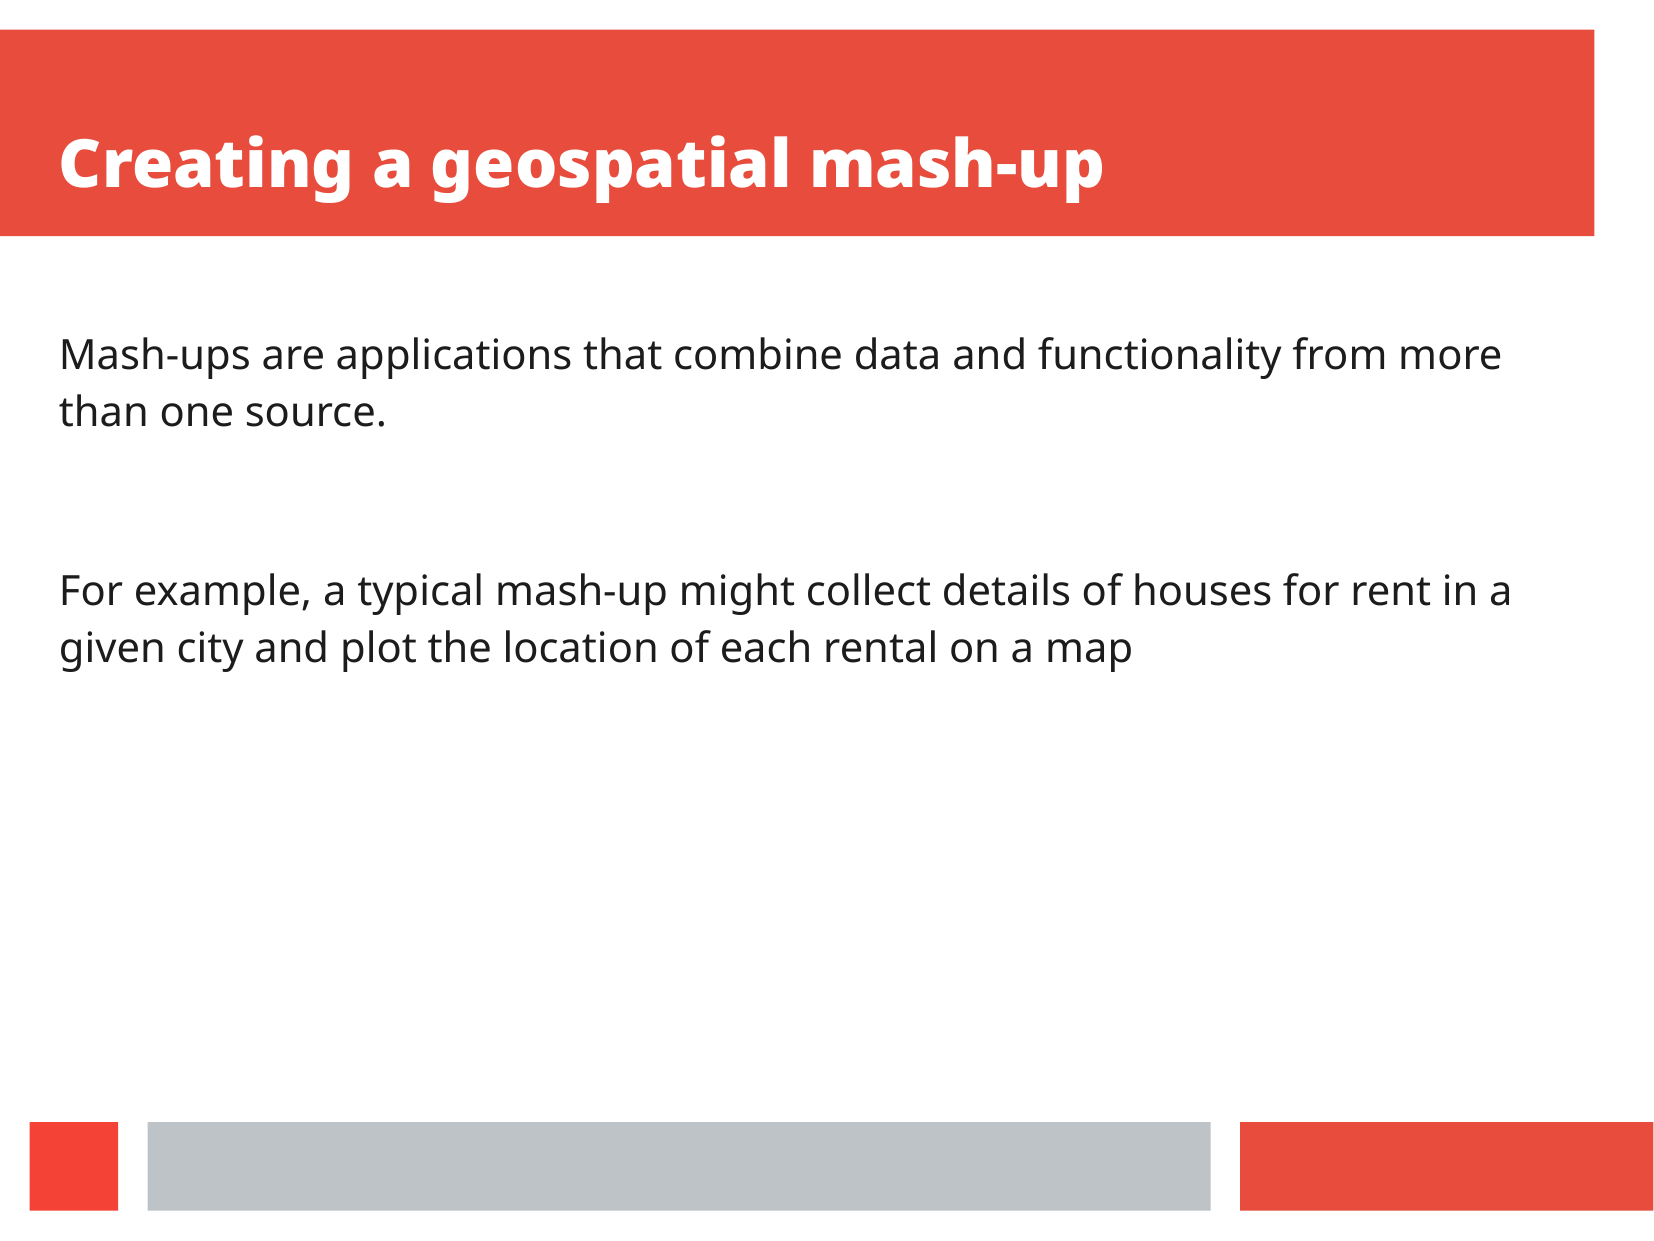

# Creating a geospatial mash-up
Mash-ups are applications that combine data and functionality from more than one source.
For example, a typical mash-up might collect details of houses for rent in a given city and plot the location of each rental on a map